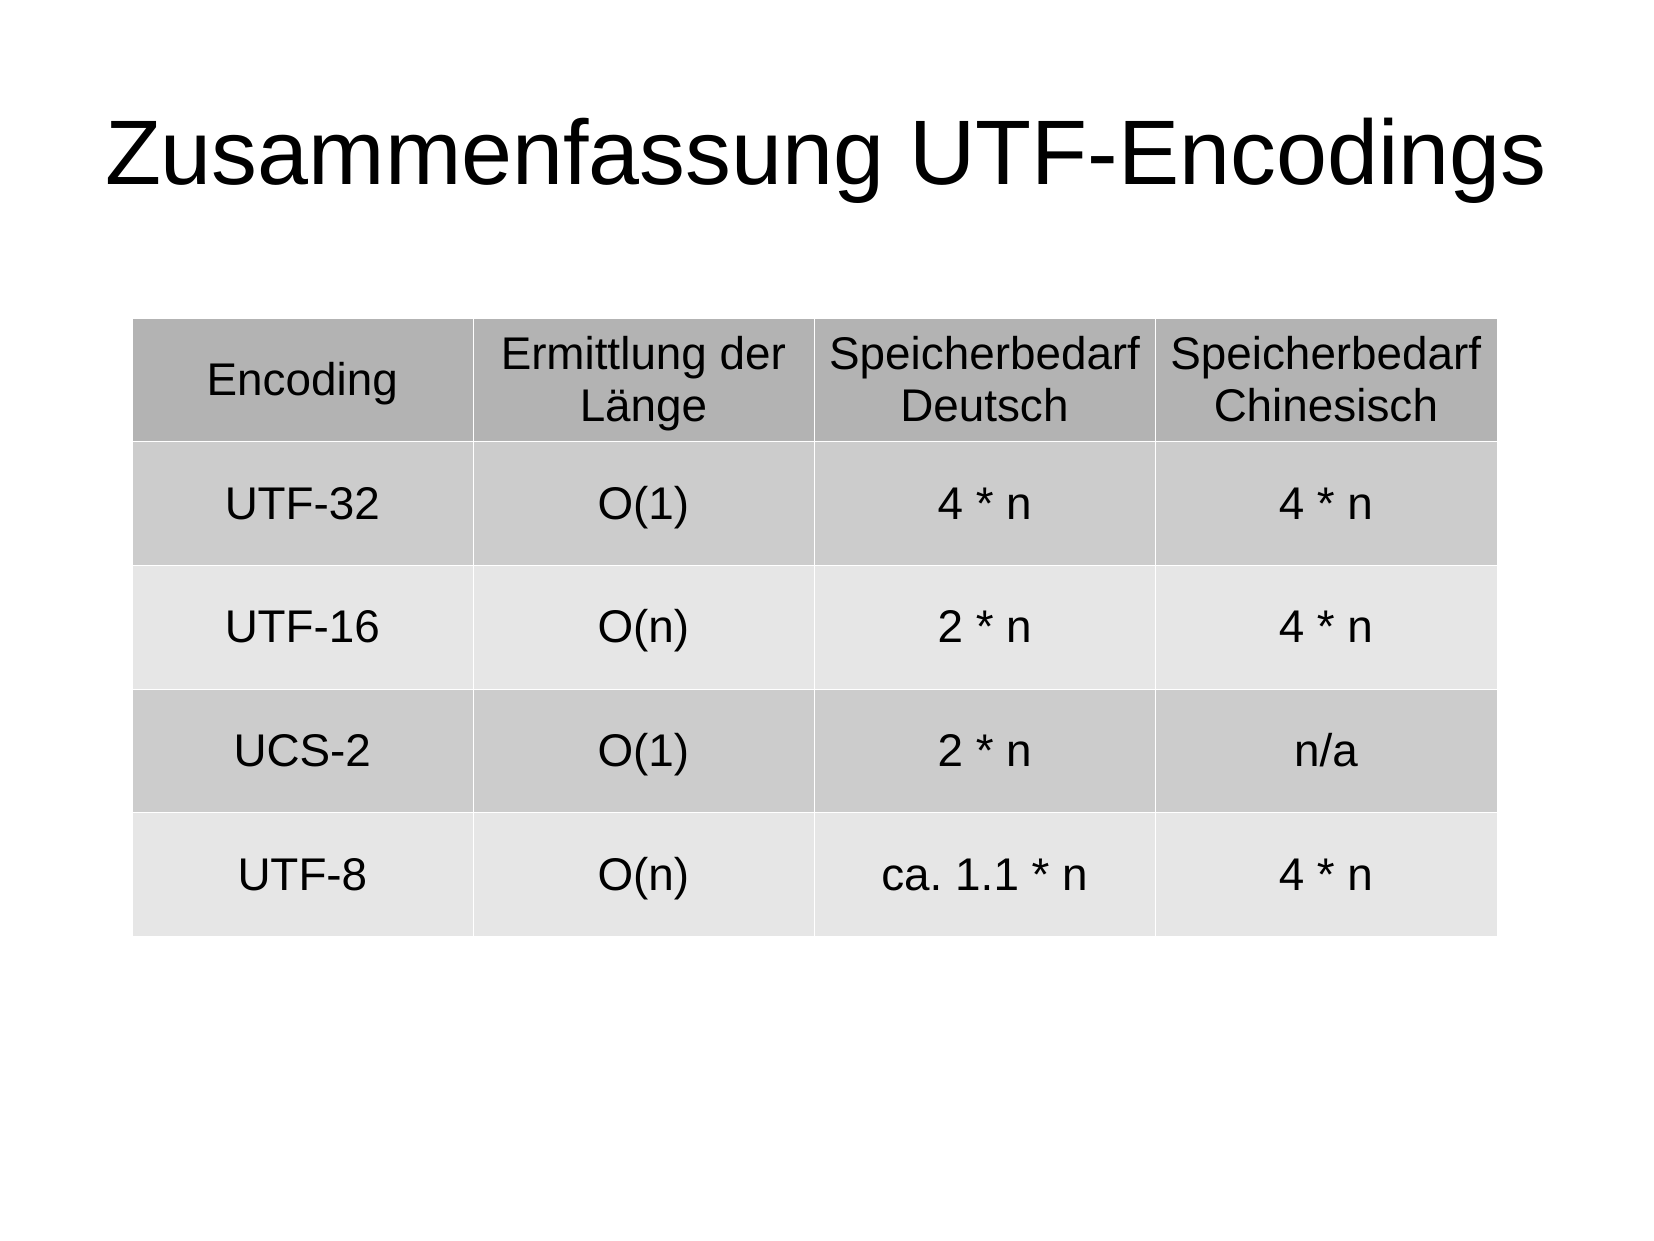

# Zusammenfassung UTF-Encodings
| Encoding | Ermittlung der Länge | Speicherbedarf Deutsch | Speicherbedarf Chinesisch |
| --- | --- | --- | --- |
| UTF-32 | O(1) | 4 \* n | 4 \* n |
| UTF-16 | O(n) | 2 \* n | 4 \* n |
| UCS-2 | O(1) | 2 \* n | n/a |
| UTF-8 | O(n) | ca. 1.1 \* n | 4 \* n |